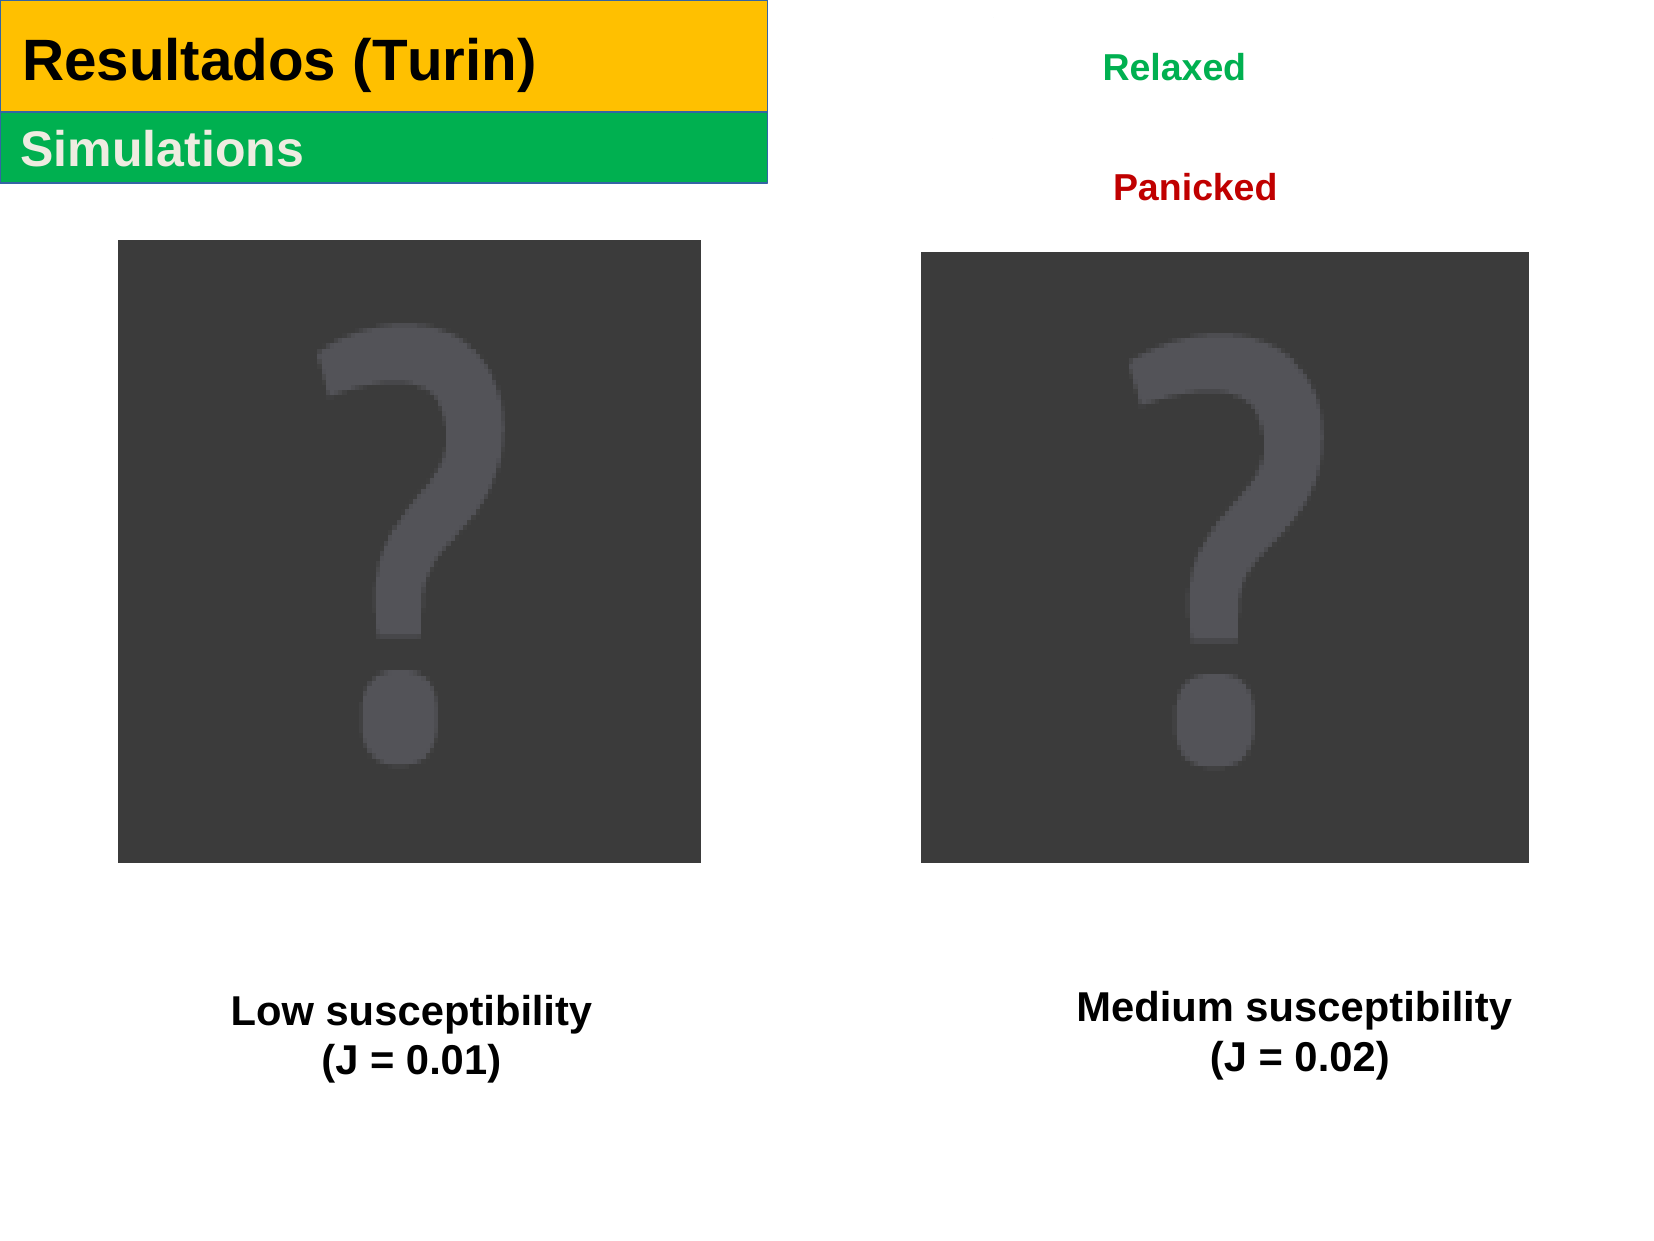

Introducción
Resultados (Turin)
Relaxed
Simulations
Panicked
Medium susceptibility
(J = 0.02)
Low susceptibility
(J = 0.01)